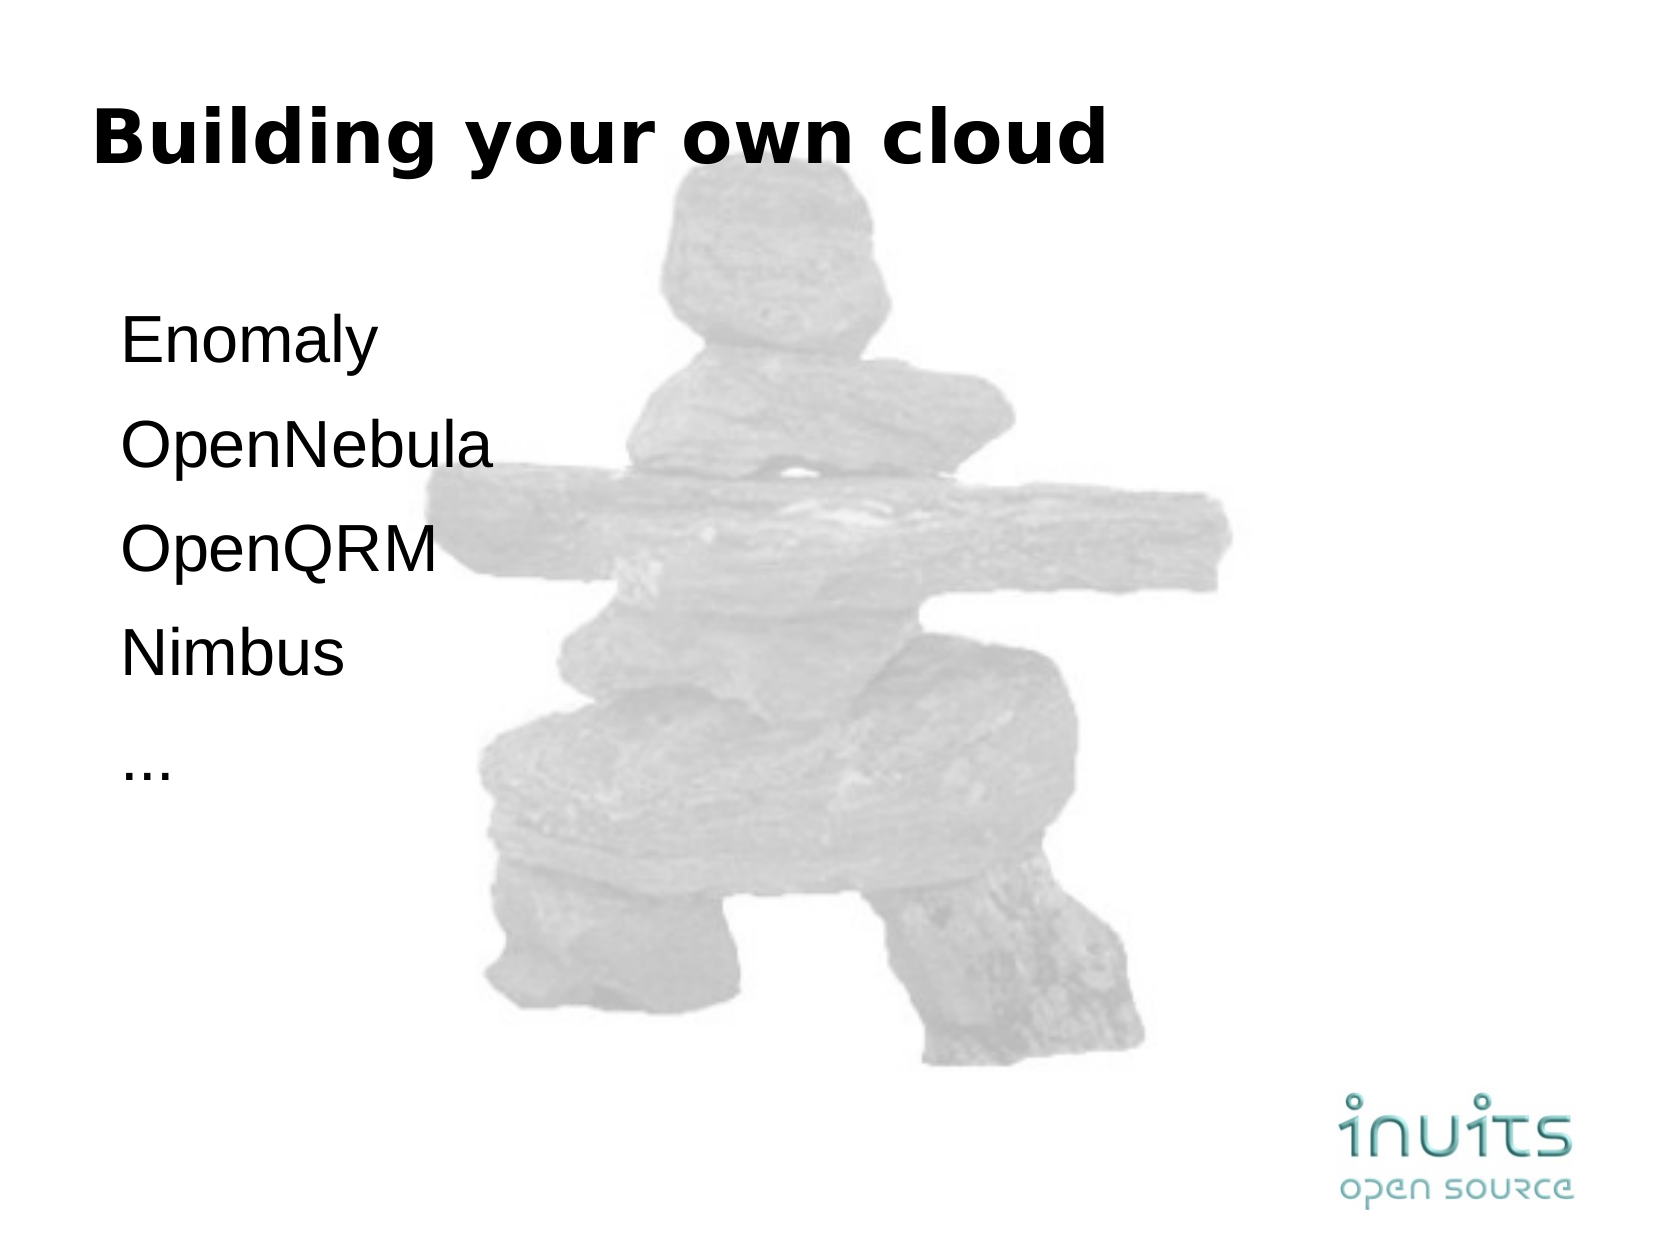

Building your own cloud
# Enomaly
OpenNebula
OpenQRM
Nimbus
...